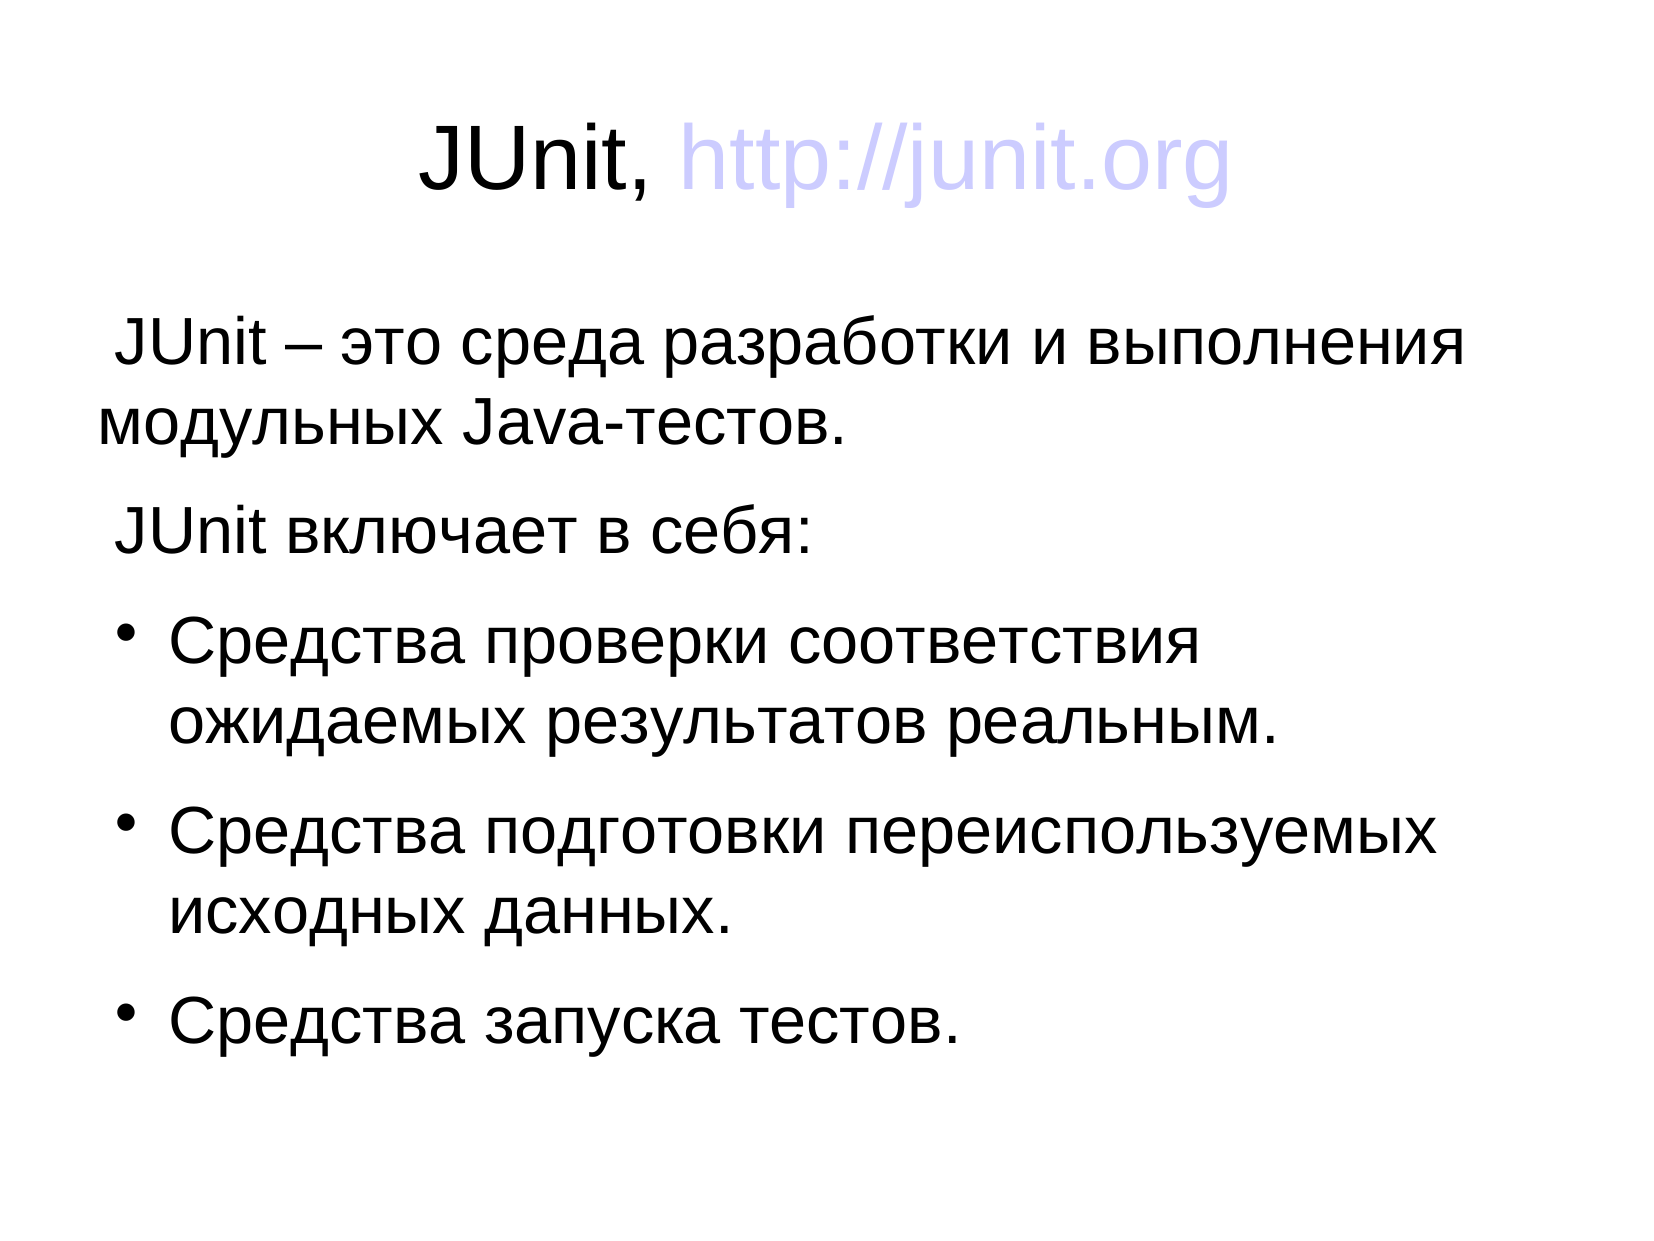

# JUnit, http://junit.org
JUnit – это среда разработки и выполнения модульных Java-тестов.
JUnit включает в себя:
Средства проверки соответствия ожидаемых результатов реальным.
Средства подготовки переиспользуемых исходных данных.
Средства запуска тестов.